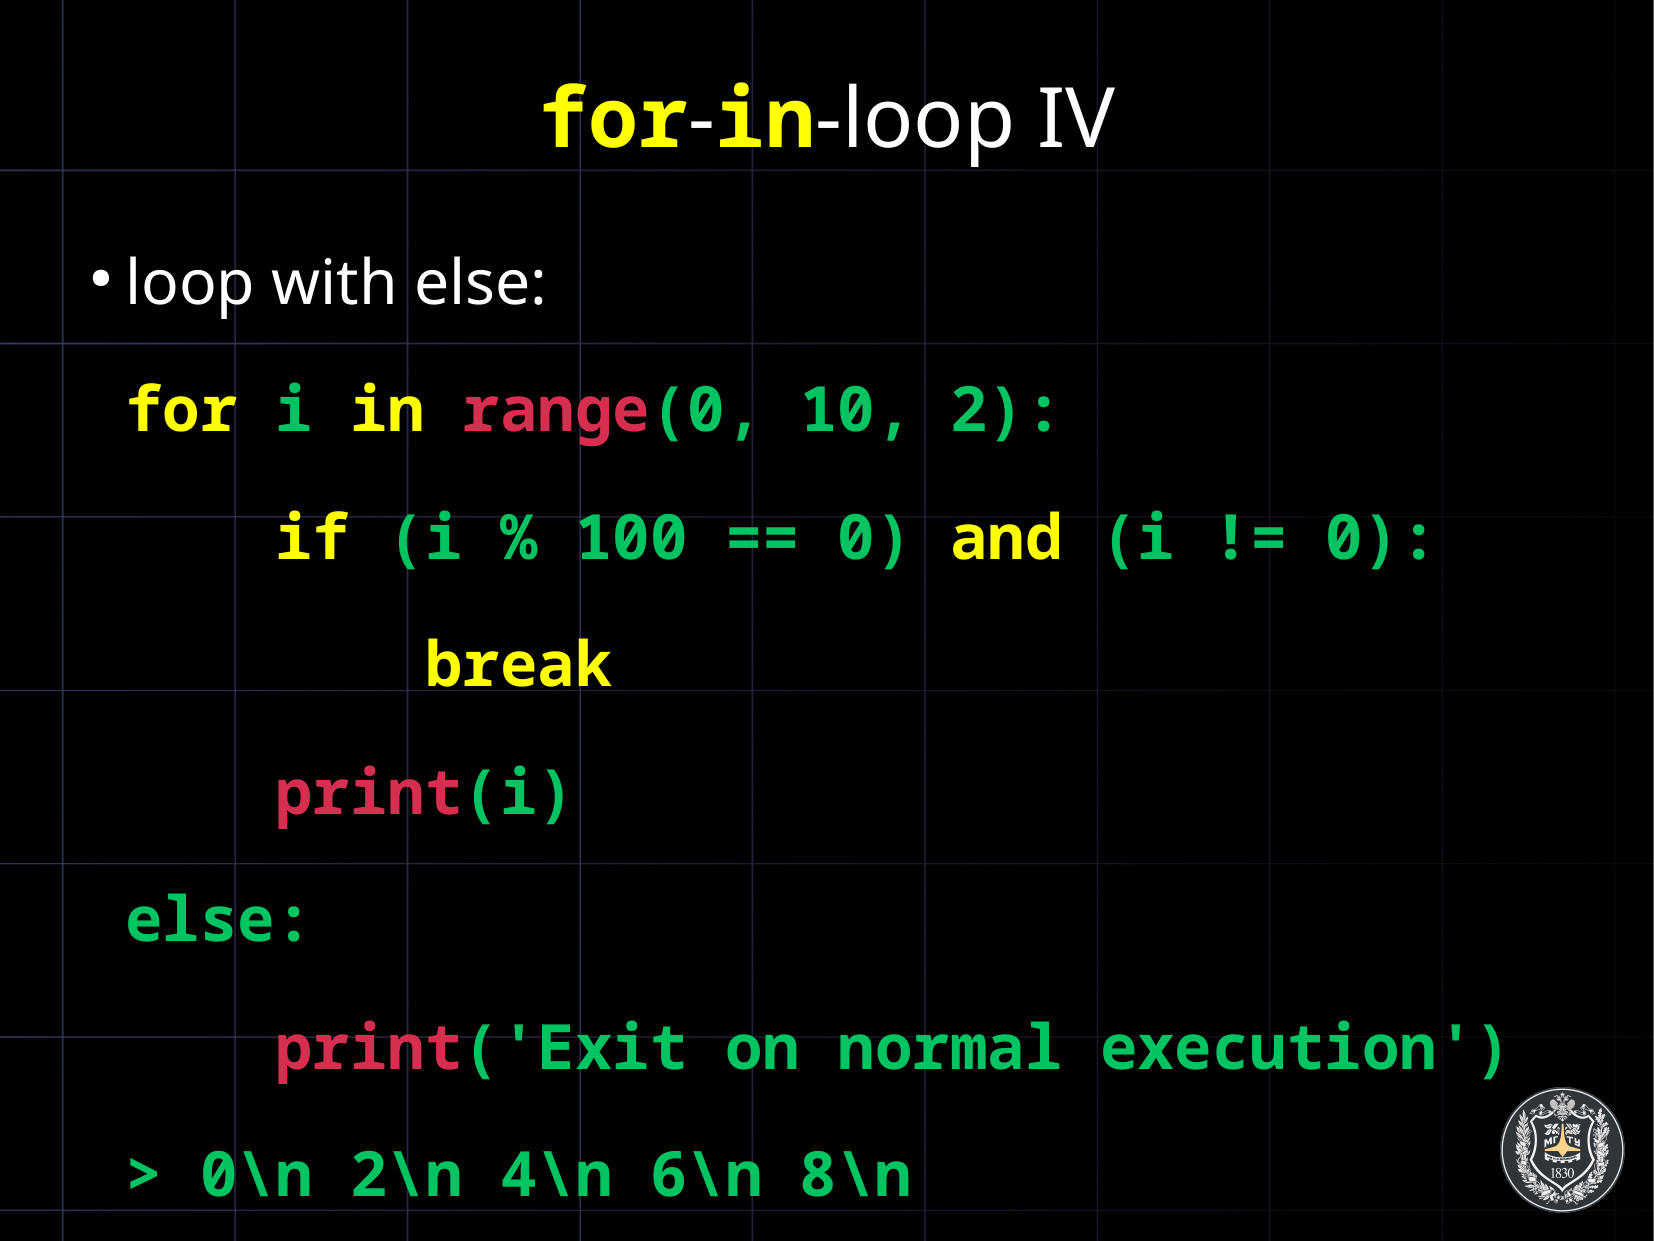

# for-in-loop IV
loop with else:
for i in range(0, 10, 2):
 if (i % 100 == 0) and (i != 0):
 break
 print(i)
else:
 print('Exit on normal execution')
> 0\n 2\n 4\n 6\n 8\n
> Exit on normal execution